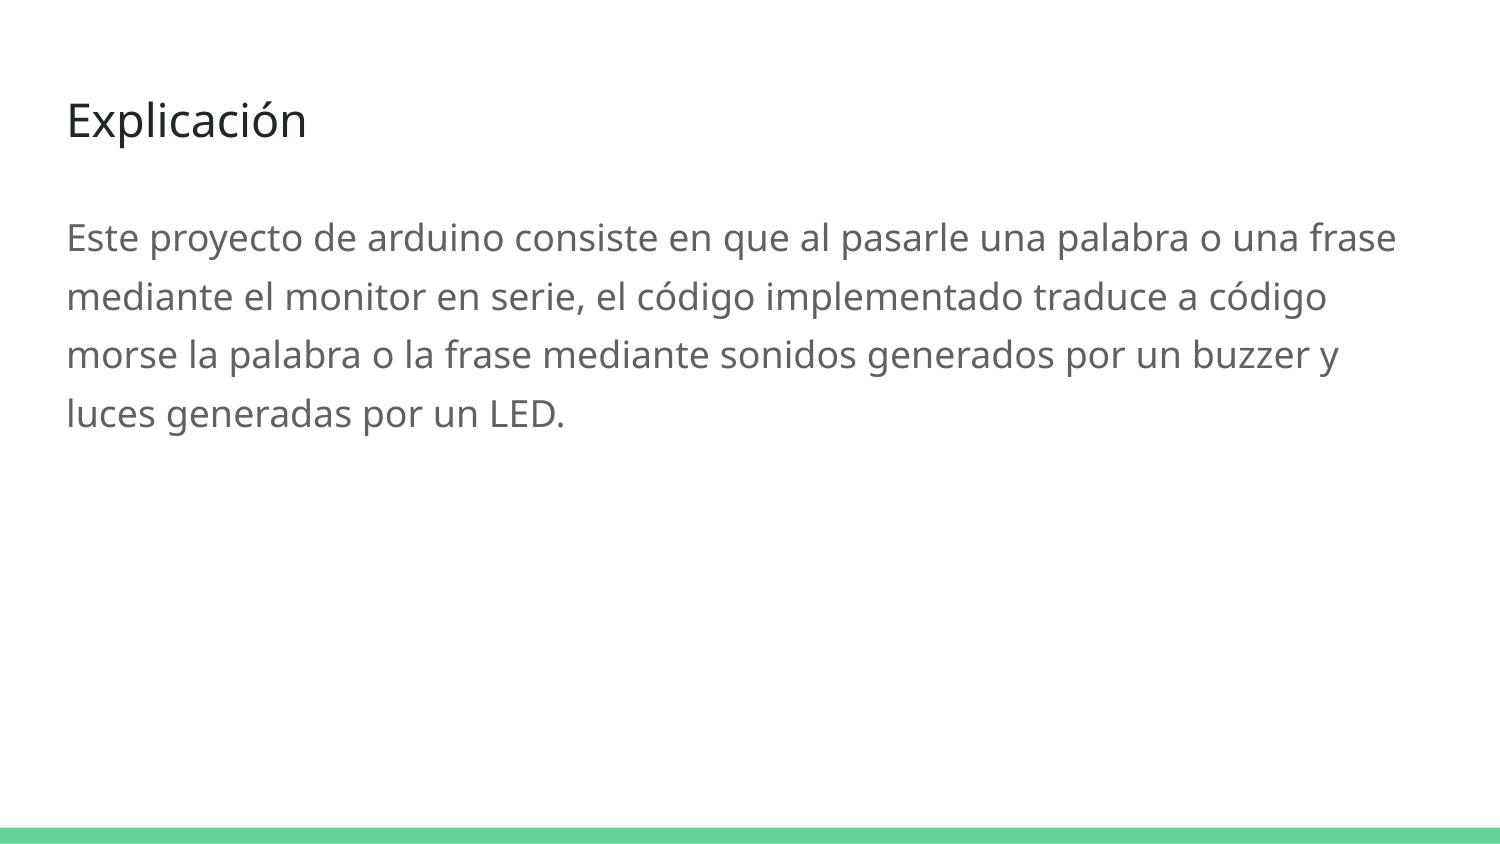

# Explicación
Este proyecto de arduino consiste en que al pasarle una palabra o una frase mediante el monitor en serie, el código implementado traduce a código morse la palabra o la frase mediante sonidos generados por un buzzer y luces generadas por un LED.